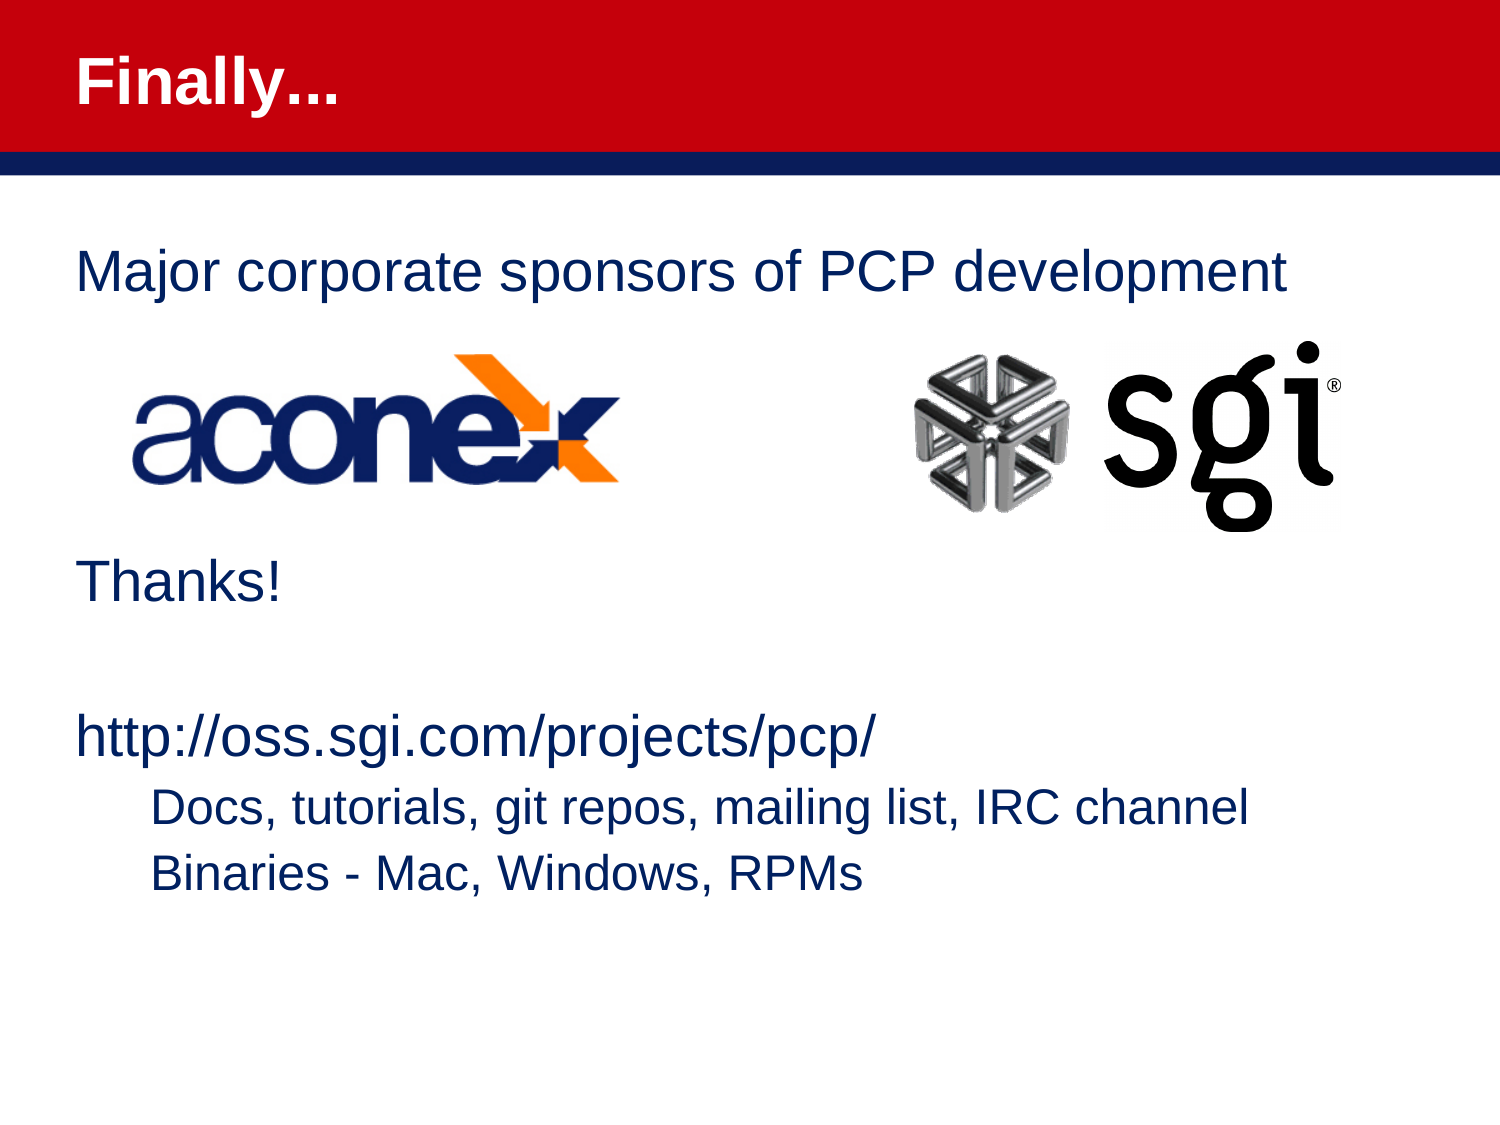

# Finally...
Major corporate sponsors of PCP development
Thanks!
http://oss.sgi.com/projects/pcp/
Docs, tutorials, git repos, mailing list, IRC channel
Binaries - Mac, Windows, RPMs